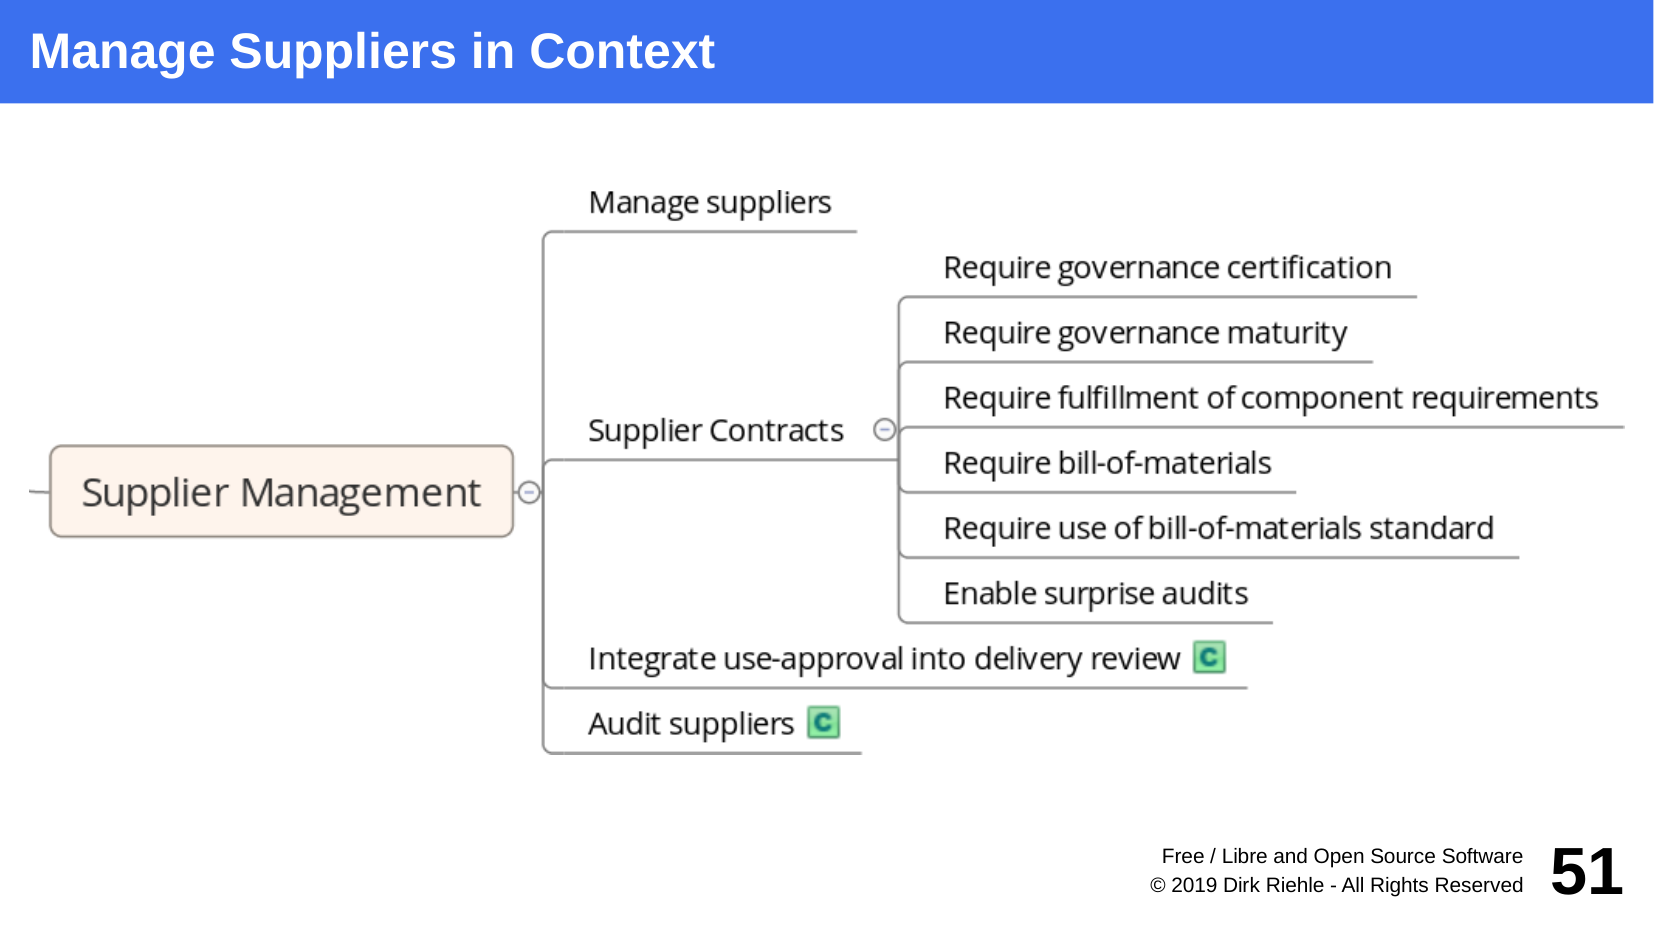

# Manage Suppliers in Context
Free / Libre and Open Source Software
51
© 2019 Dirk Riehle - All Rights Reserved